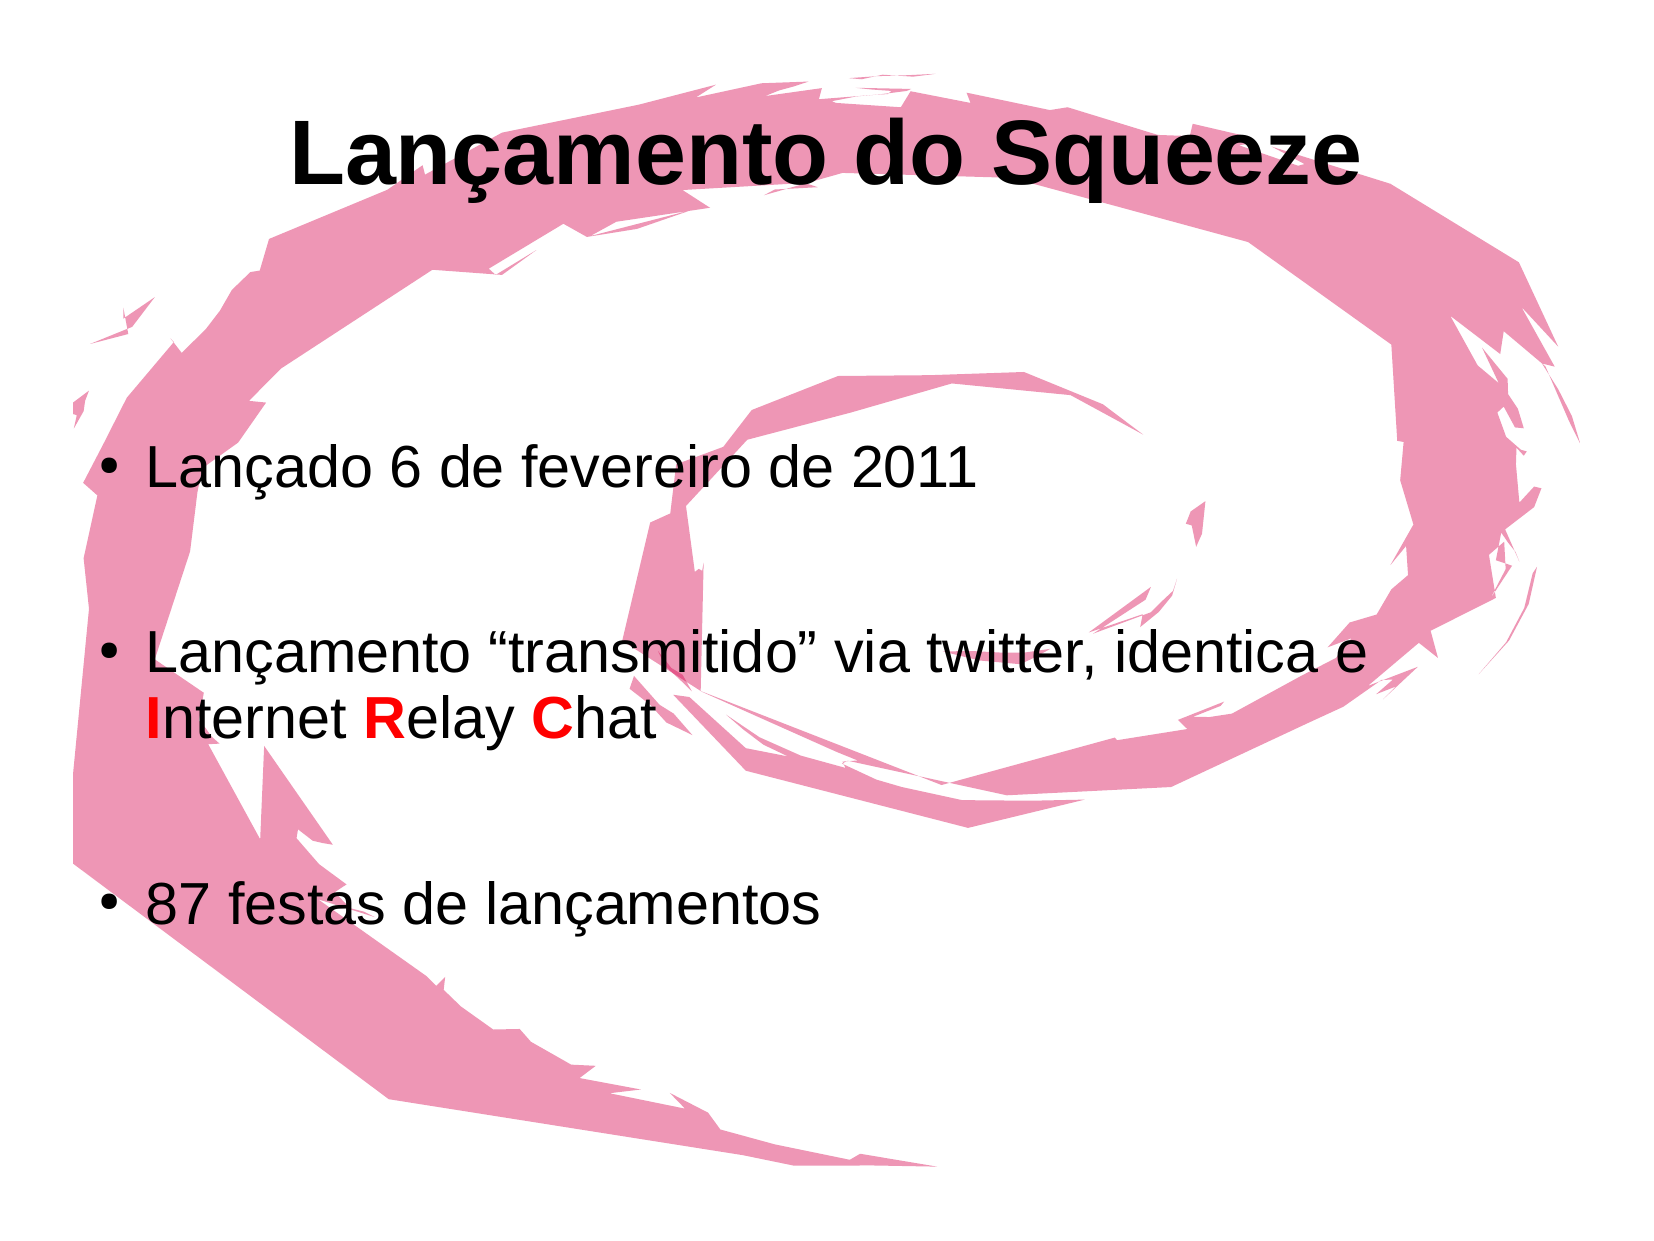

# Lançamento do Squeeze
Lançado 6 de fevereiro de 2011
Lançamento “transmitido” via twitter, identica e Internet Relay Chat
87 festas de lançamentos